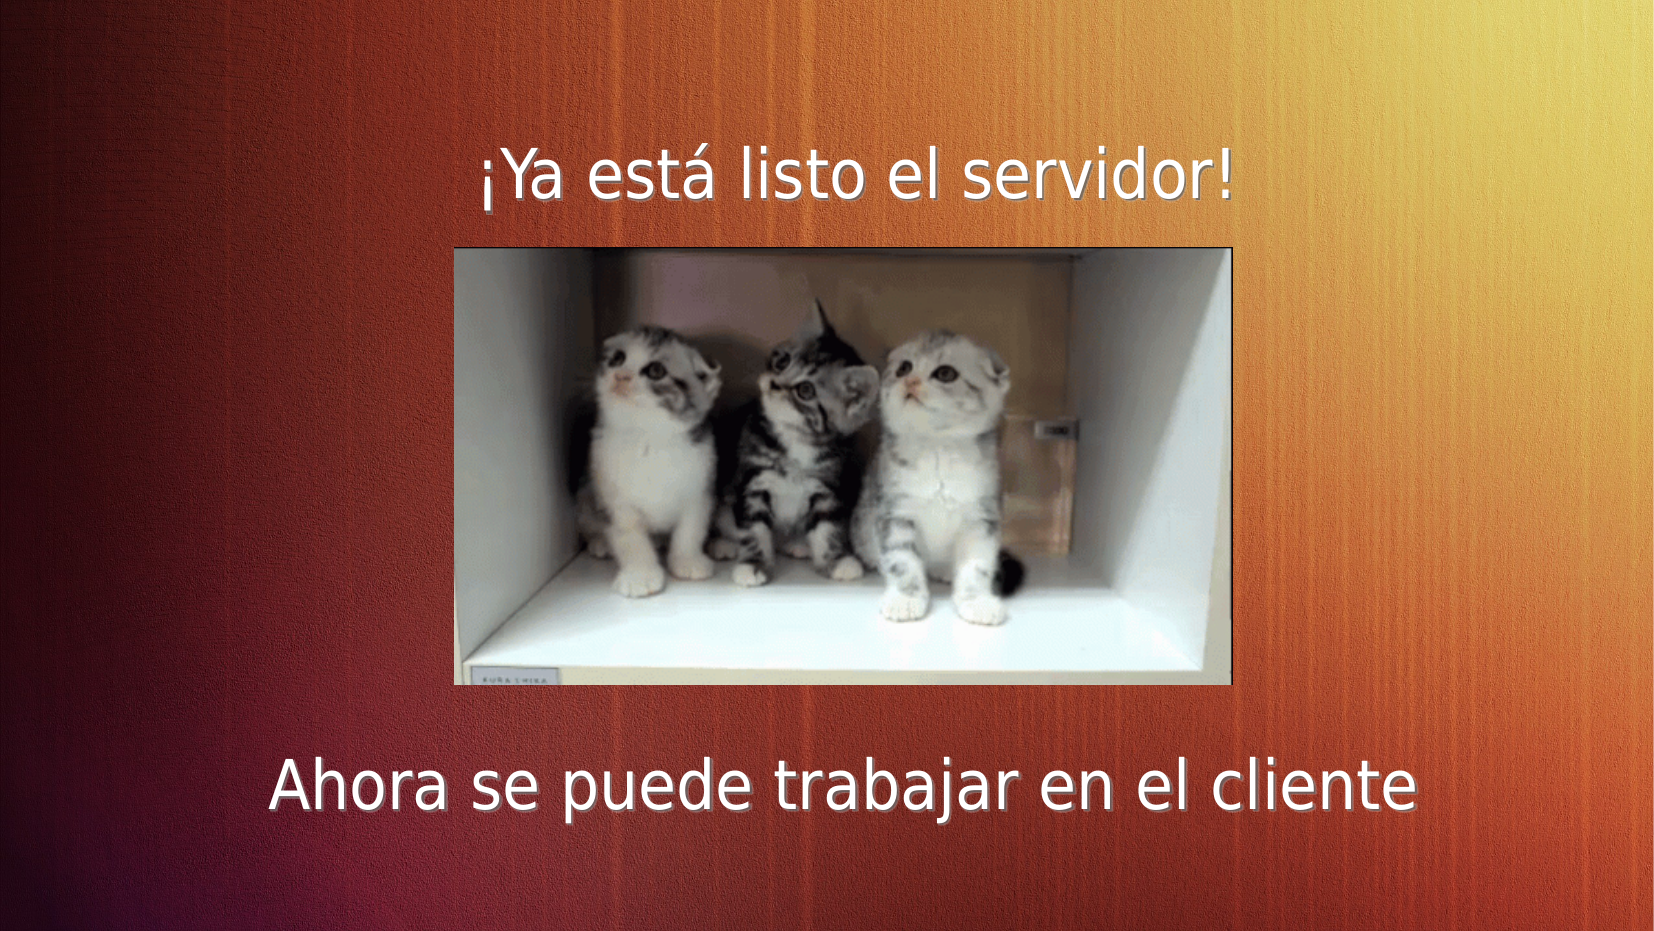

# ¡Ya está listo el servidor!
Ahora se puede trabajar en el cliente